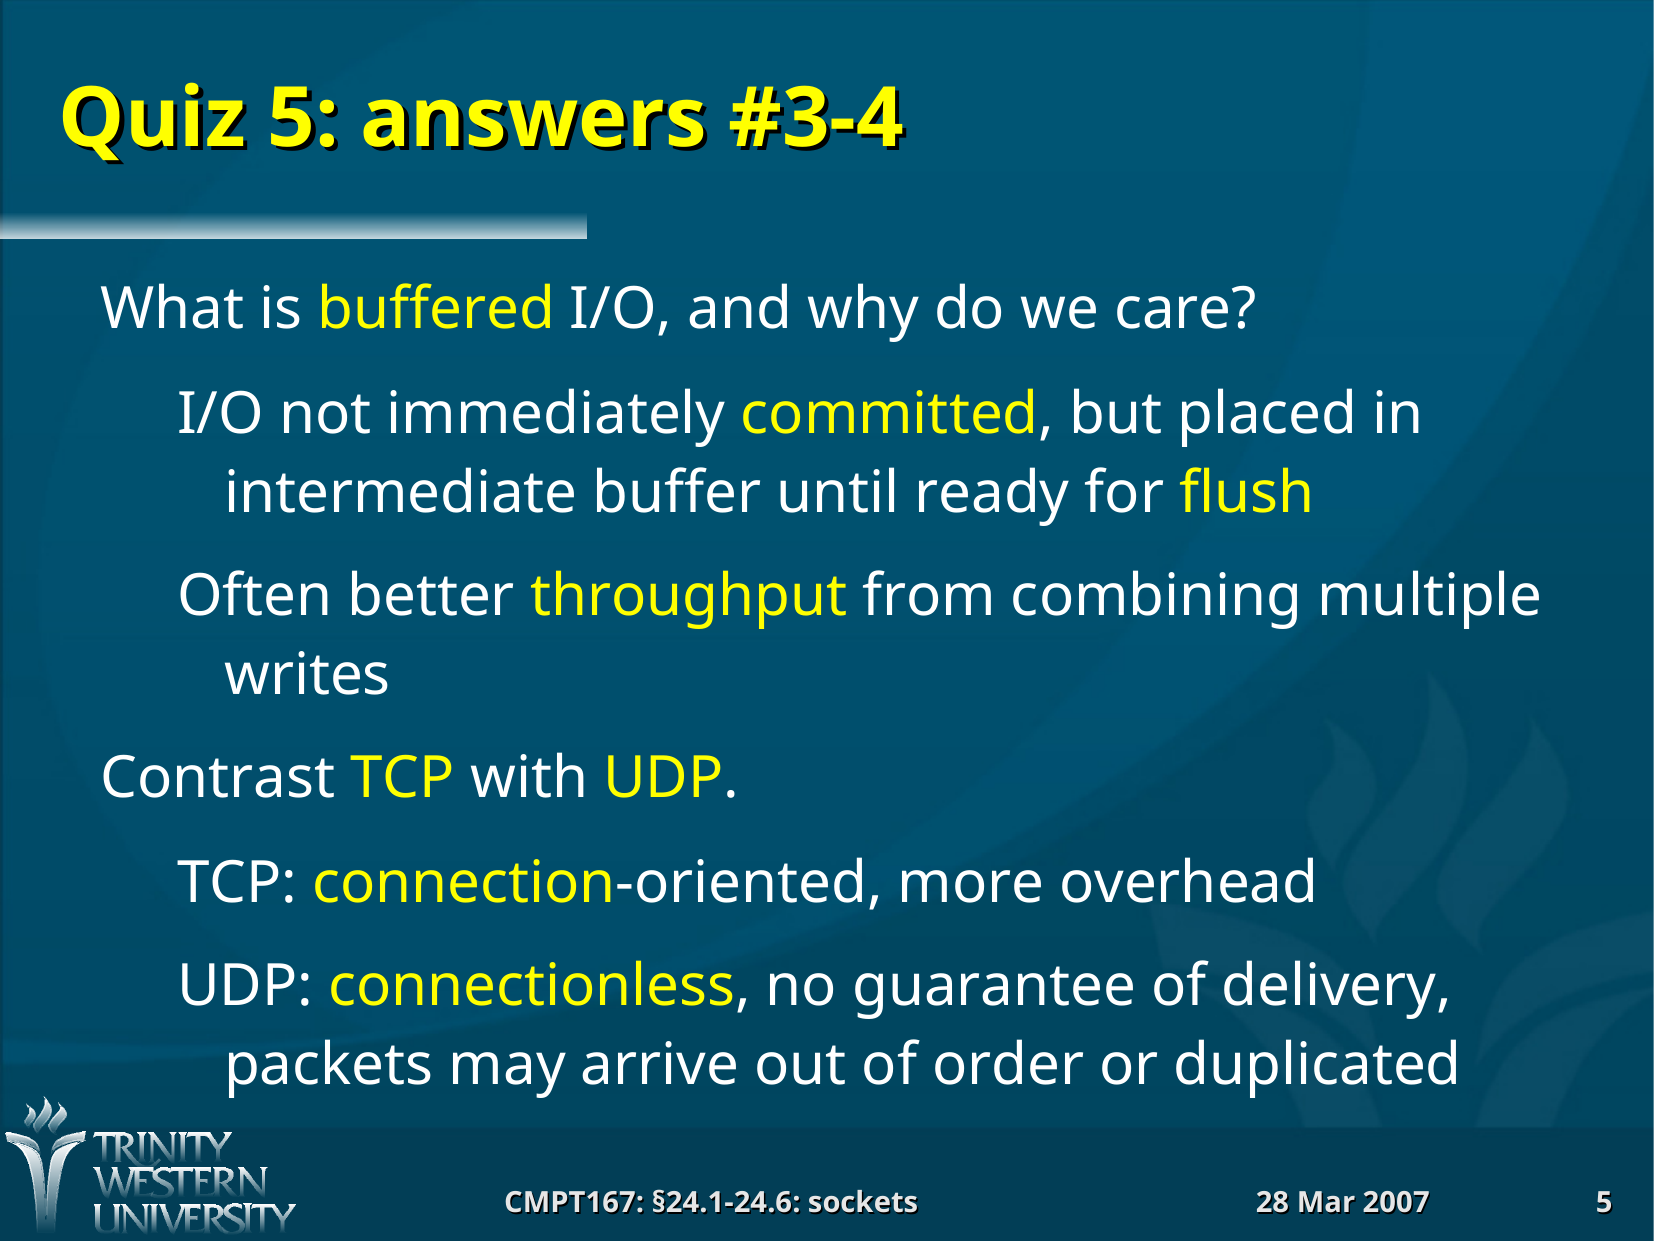

# Quiz 5: answers #3-4
What is buffered I/O, and why do we care?
I/O not immediately committed, but placed in intermediate buffer until ready for flush
Often better throughput from combining multiple writes
Contrast TCP with UDP.
TCP: connection-oriented, more overhead
UDP: connectionless, no guarantee of delivery, packets may arrive out of order or duplicated
CMPT167: §24.1-24.6: sockets
28 Mar 2007
5